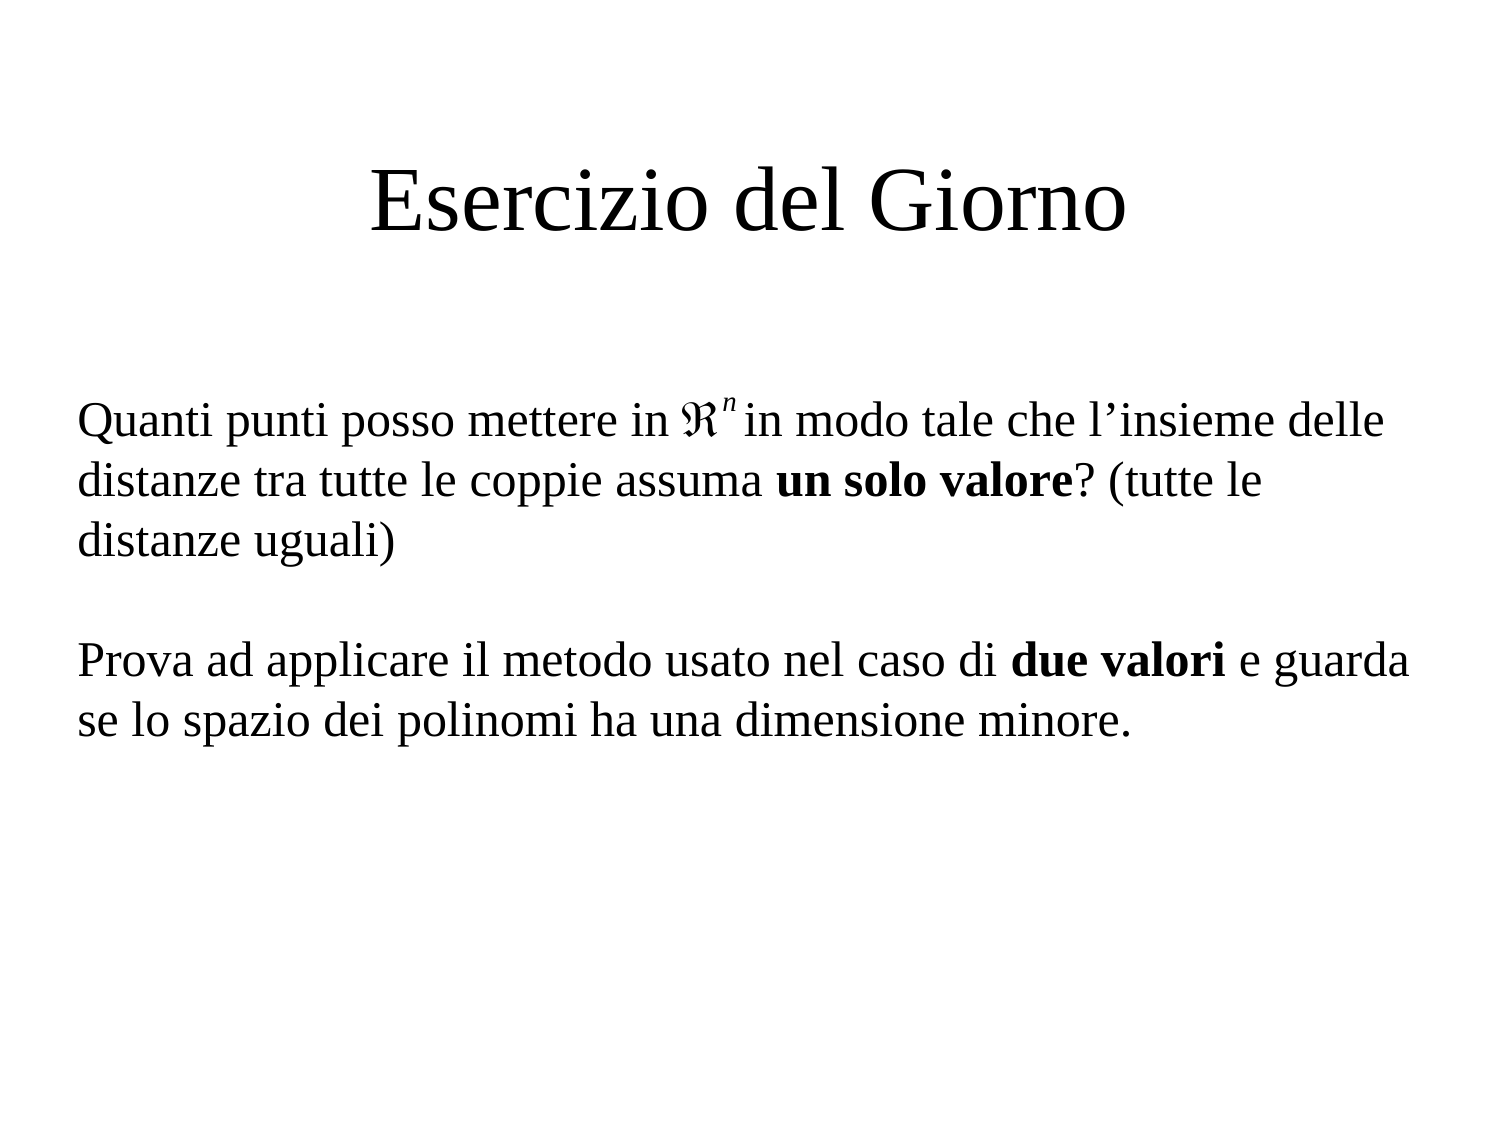

# Esercizio del Giorno
Quanti punti posso mettere in n in modo tale che l’insieme delle distanze tra tutte le coppie assuma un solo valore? (tutte le distanze uguali)
Prova ad applicare il metodo usato nel caso di due valori e guarda se lo spazio dei polinomi ha una dimensione minore.